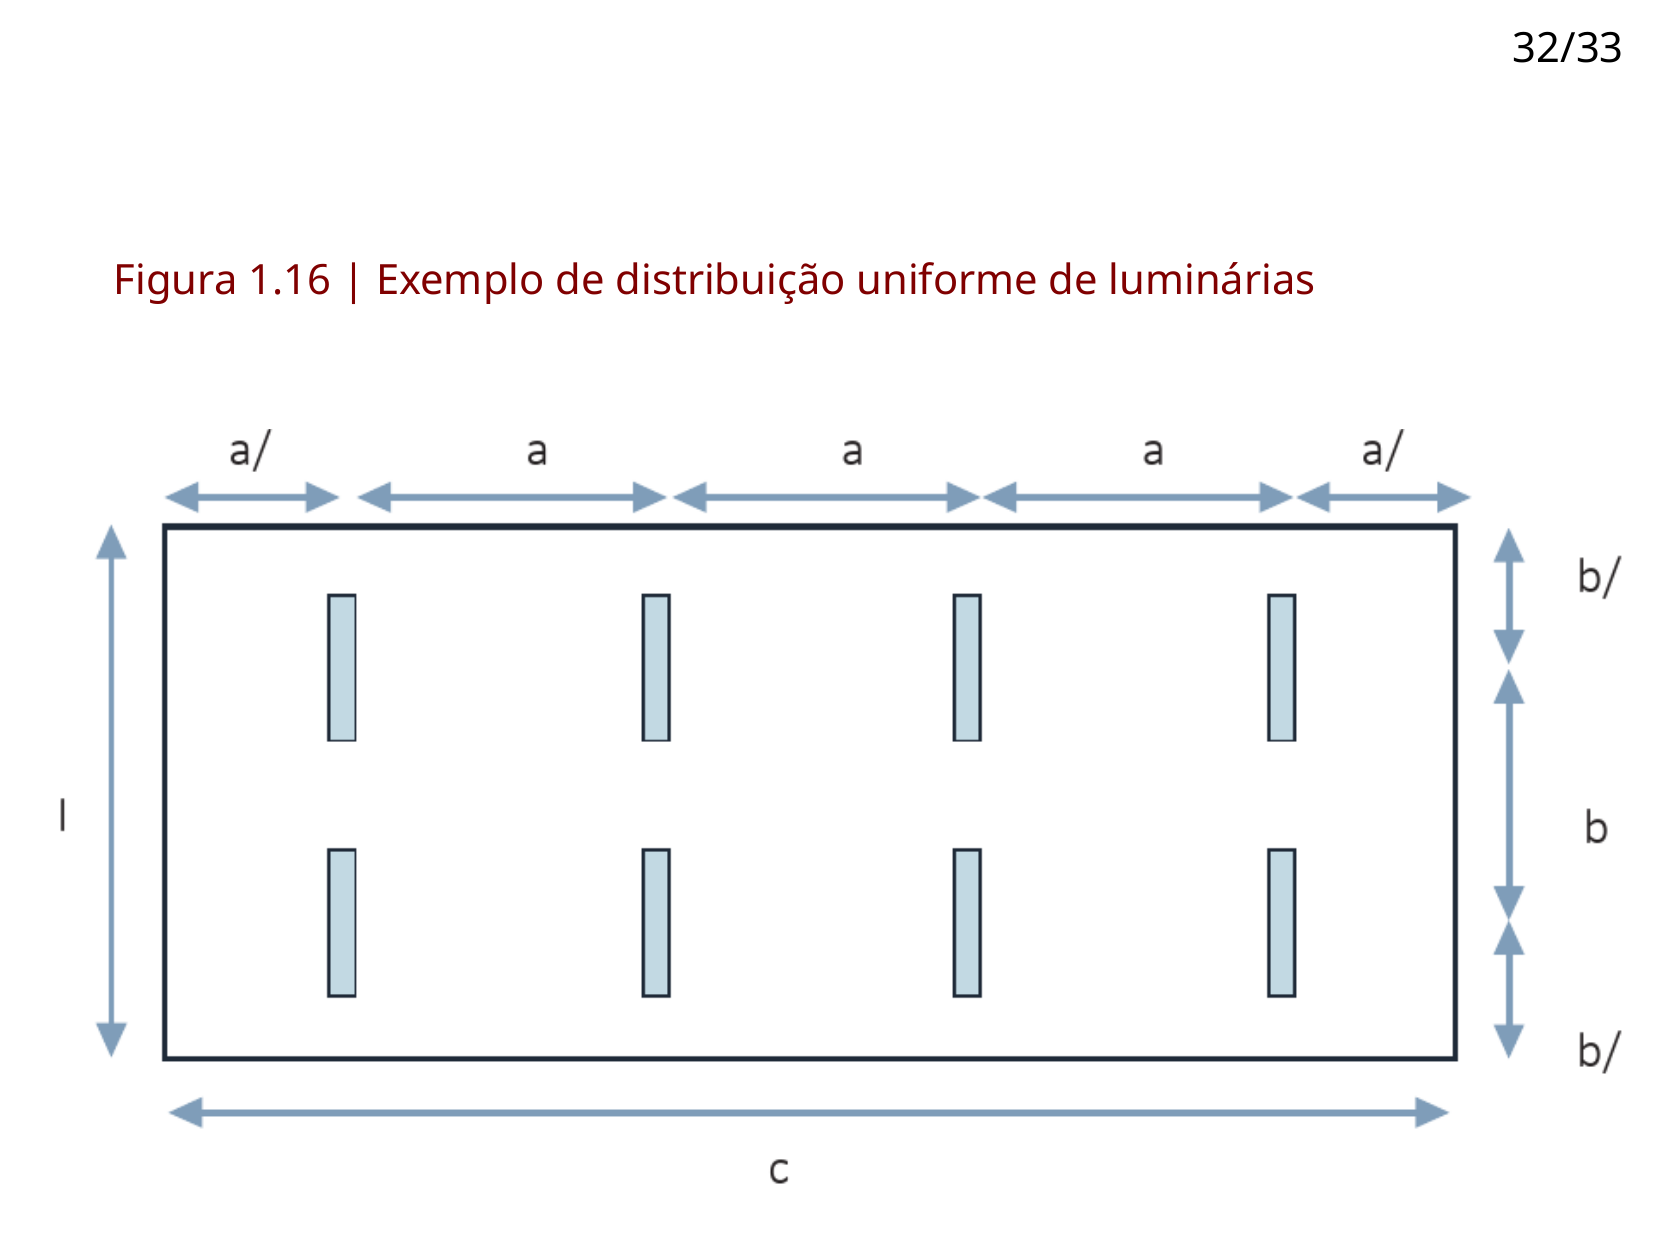

32
#
Figura 1.16 | Exemplo de distribuição uniforme de luminárias